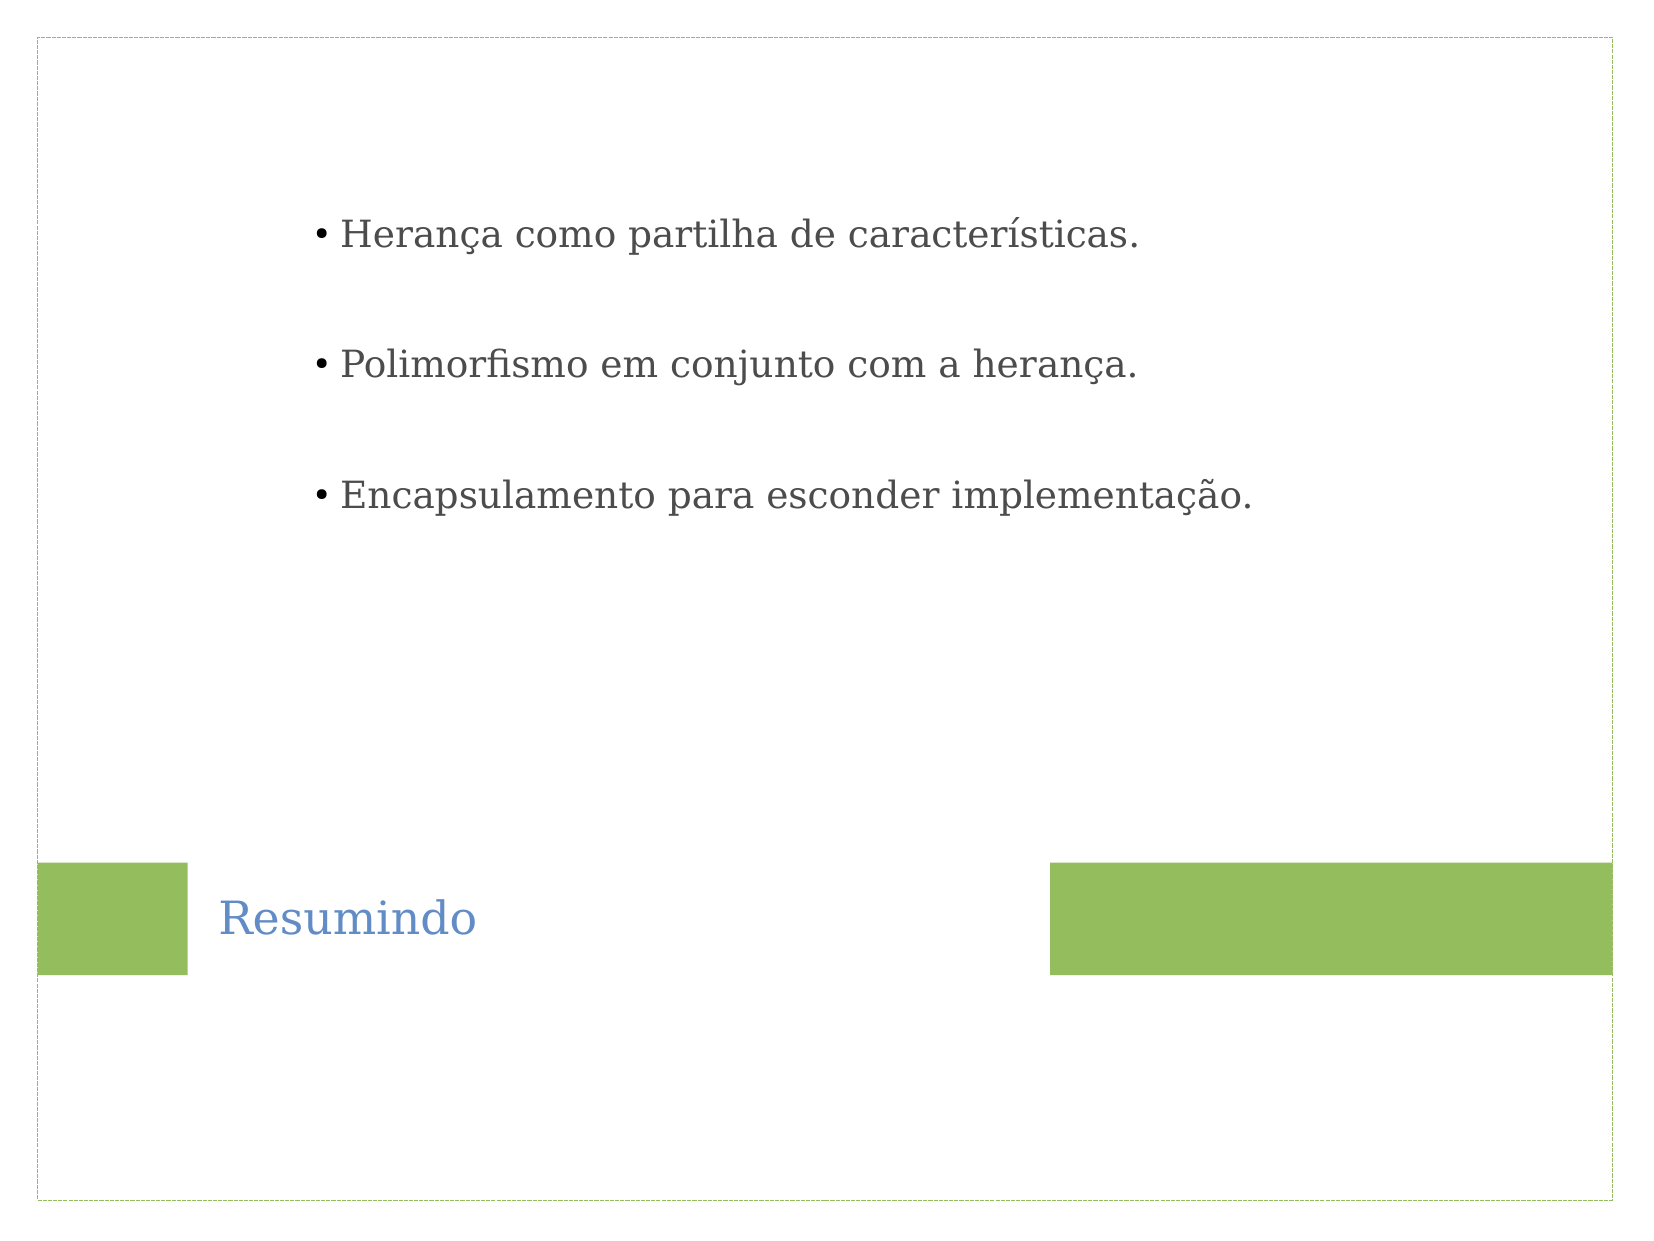

Herança como partilha de características.
 Polimorfismo em conjunto com a herança.
 Encapsulamento para esconder implementação.
Resumindo